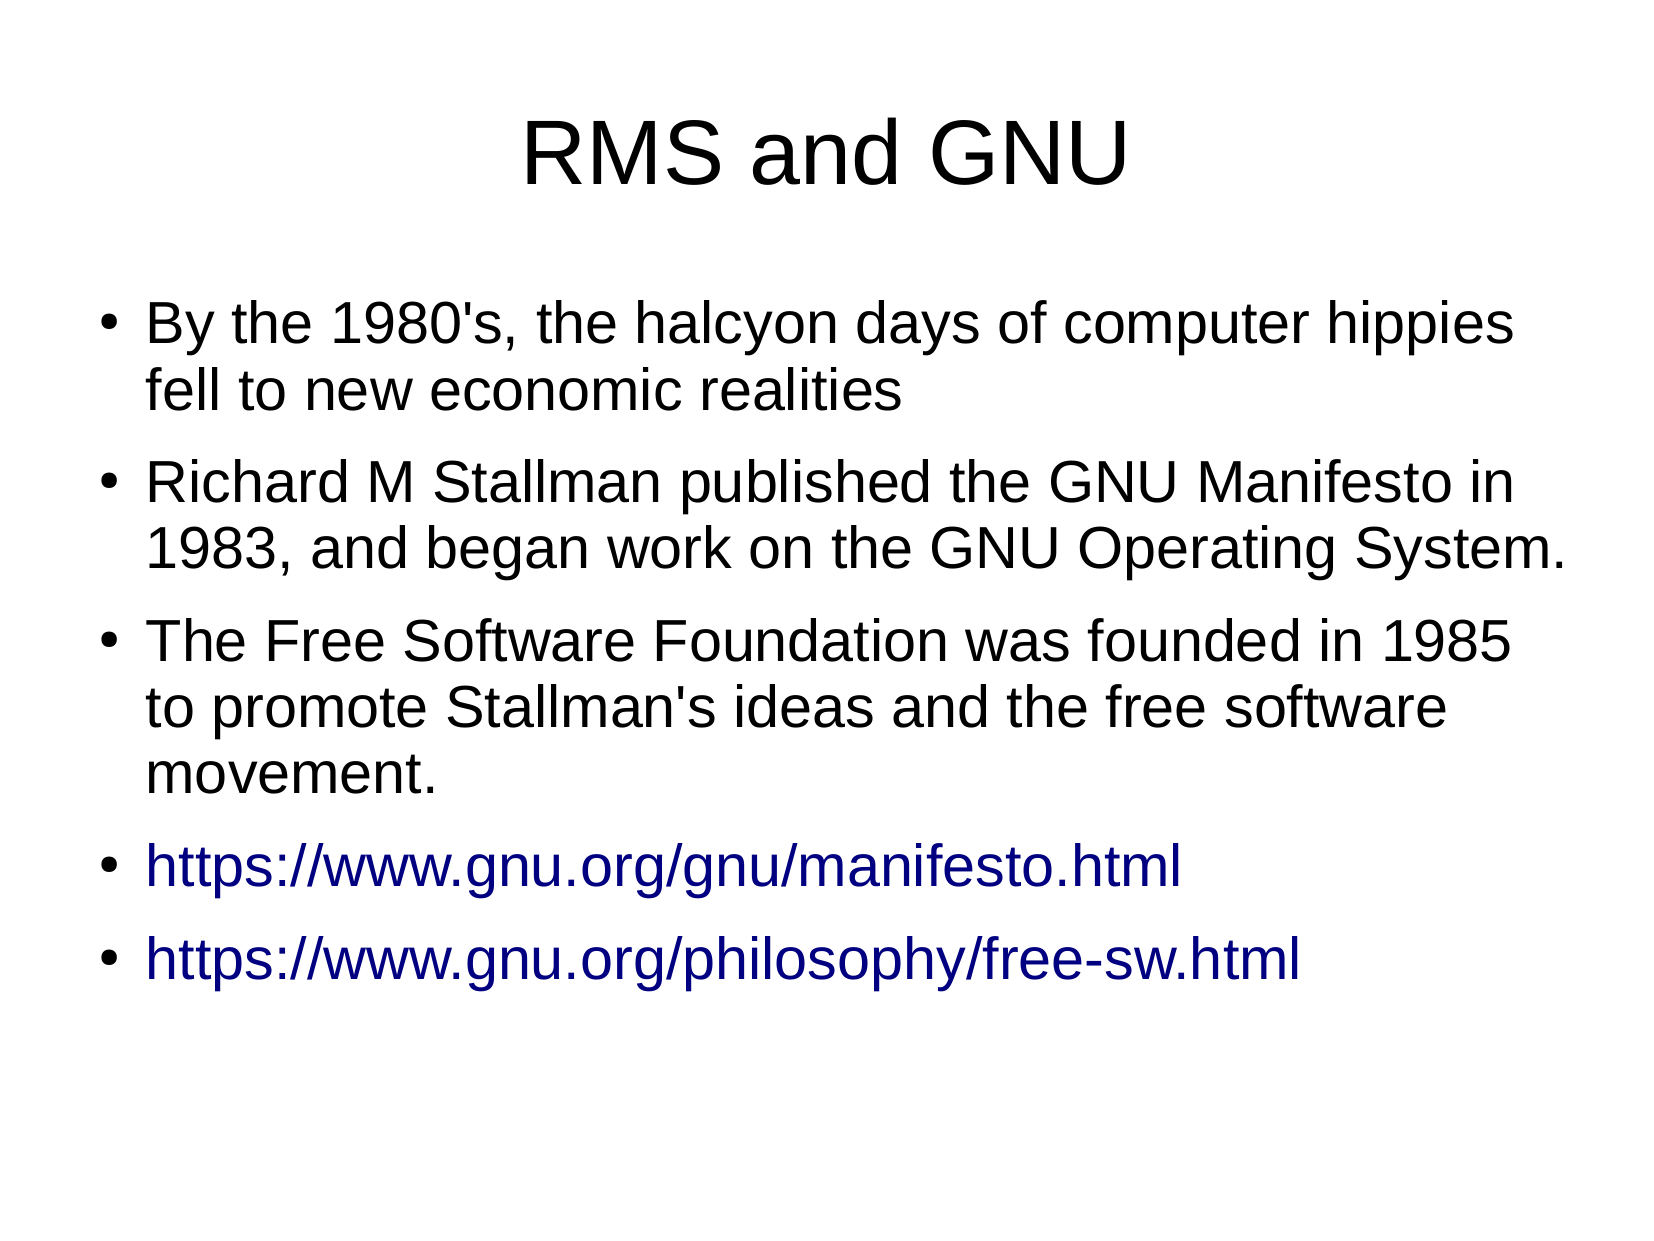

# RMS and GNU
By the 1980's, the halcyon days of computer hippies fell to new economic realities
Richard M Stallman published the GNU Manifesto in 1983, and began work on the GNU Operating System.
The Free Software Foundation was founded in 1985 to promote Stallman's ideas and the free software movement.
https://www.gnu.org/gnu/manifesto.html
https://www.gnu.org/philosophy/free-sw.html